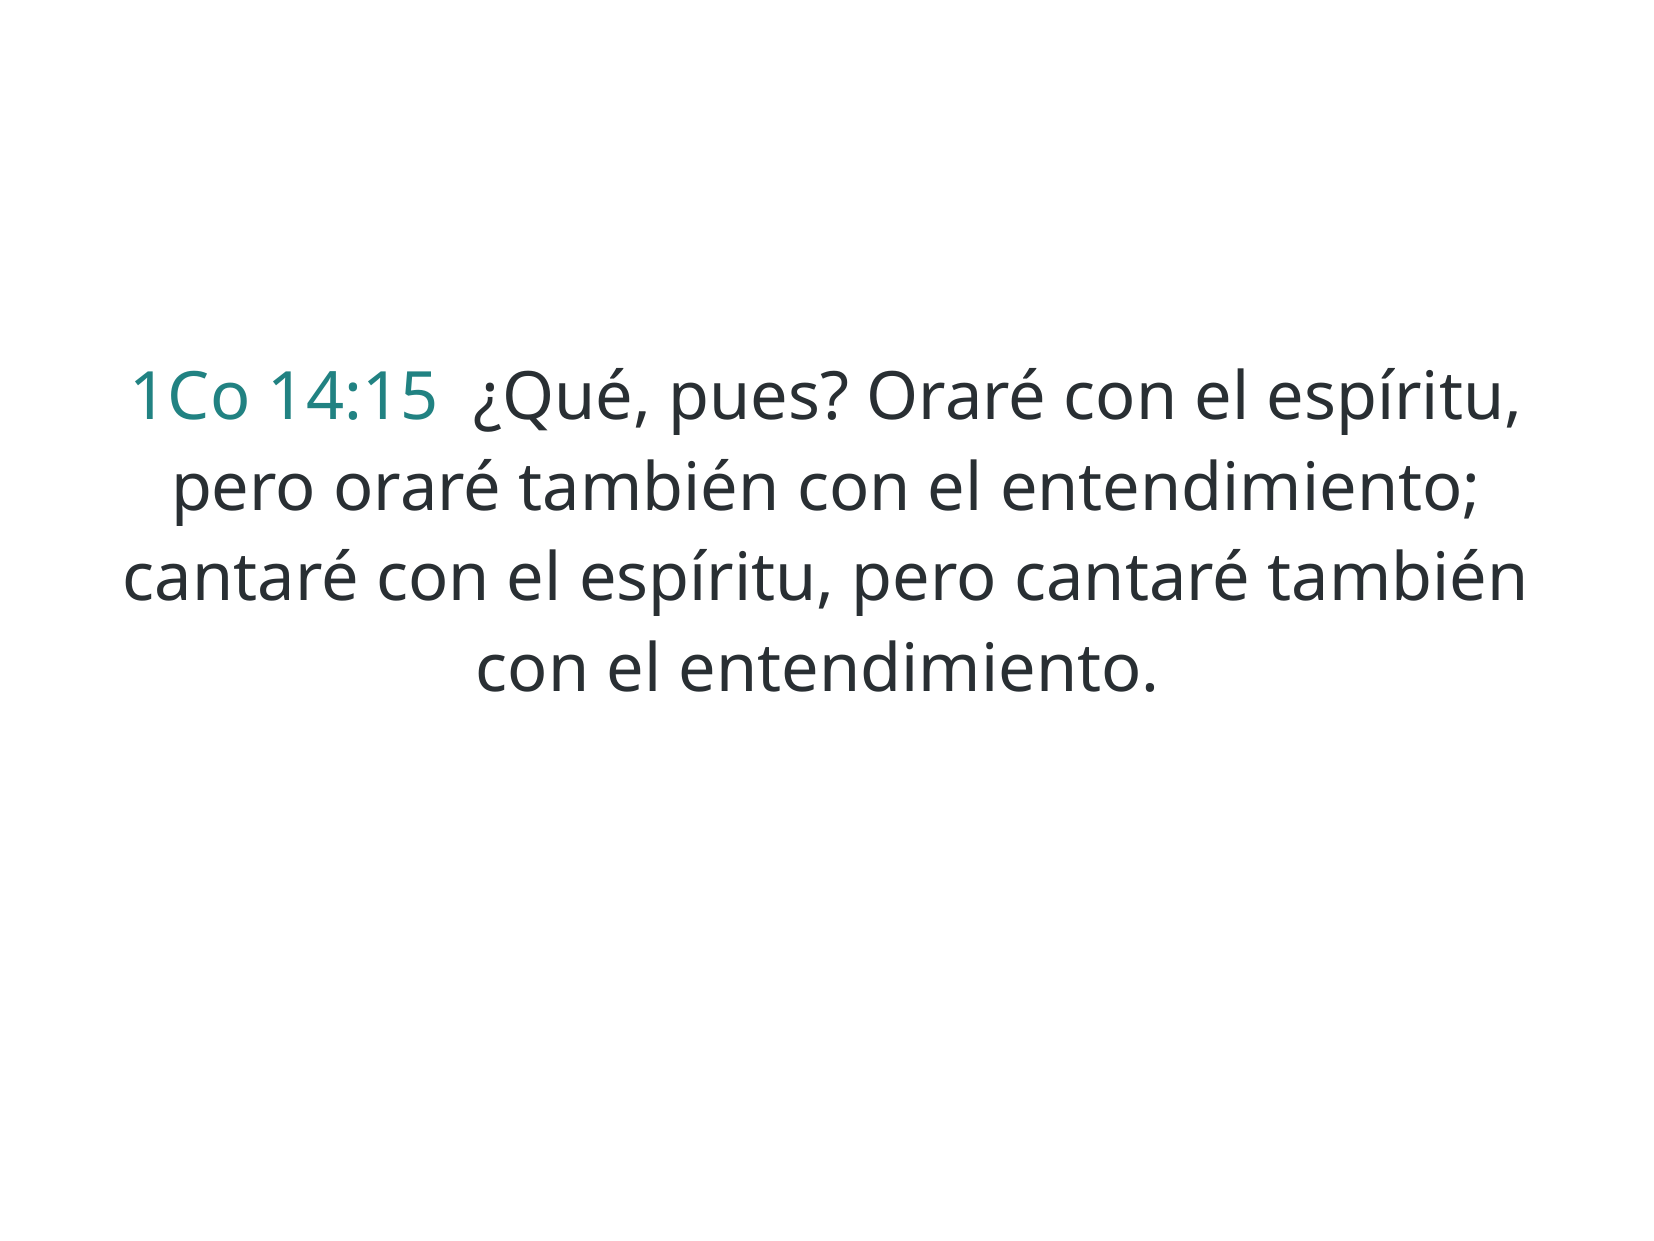

# 1Co 14:15 ¿Qué, pues? Oraré con el espíritu, pero oraré también con el entendimiento; cantaré con el espíritu, pero cantaré también con el entendimiento.